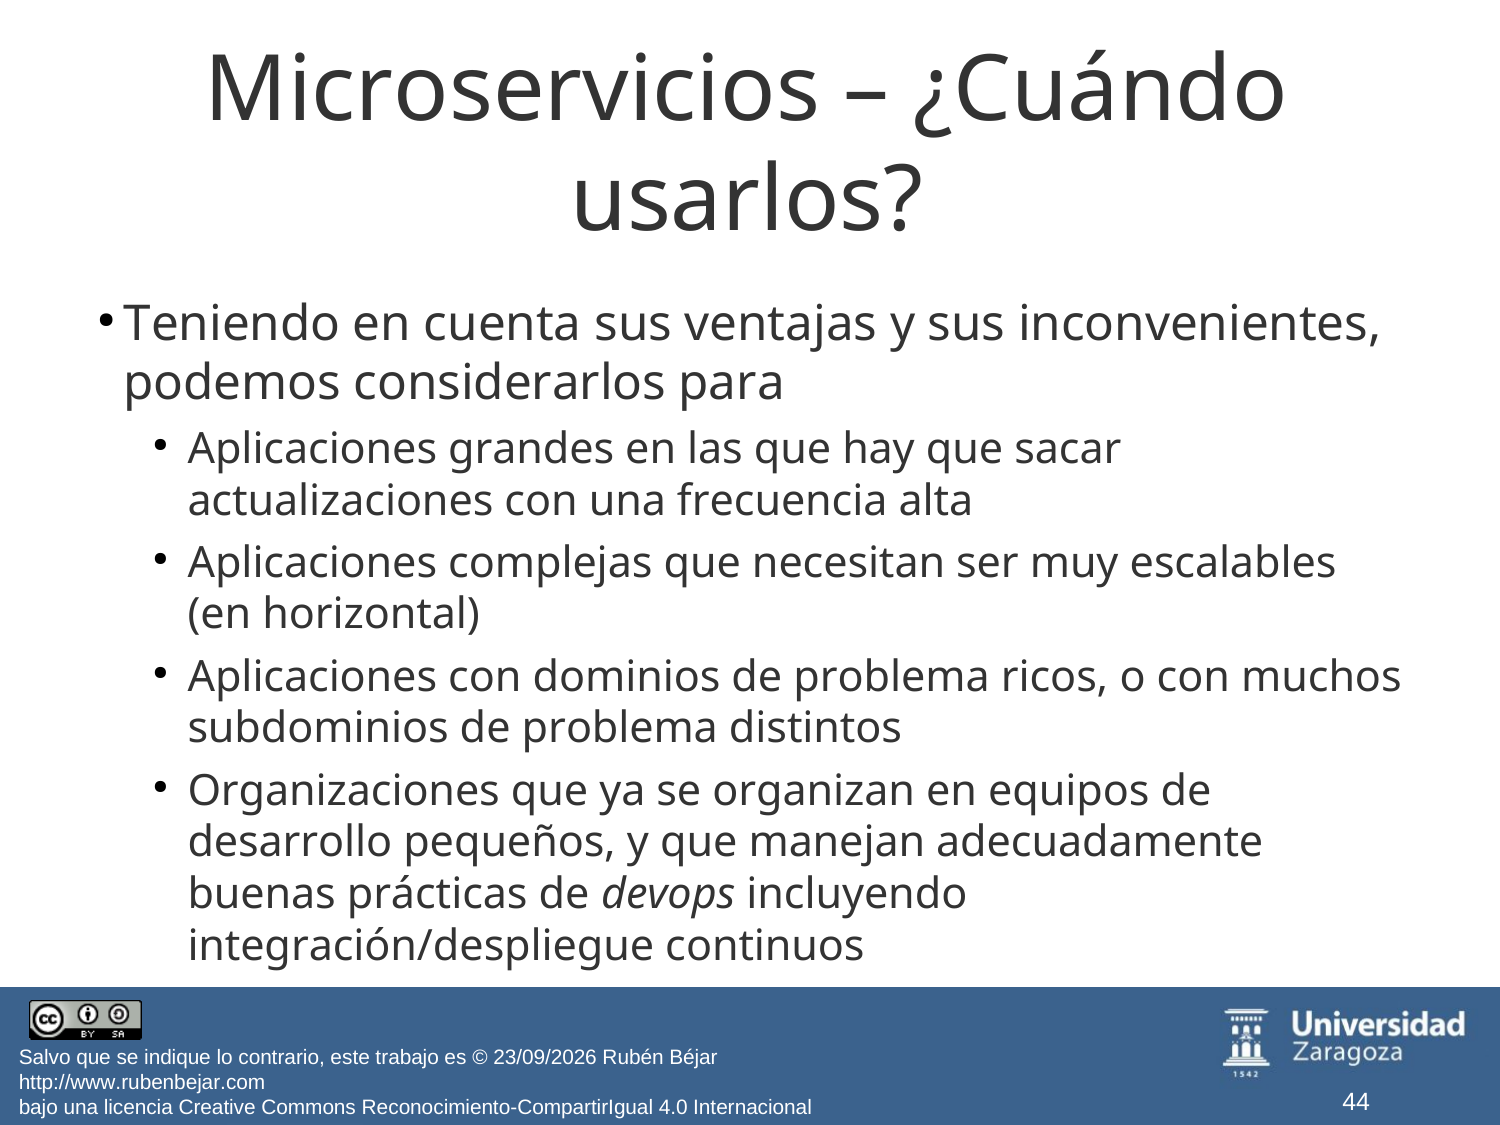

# Microservicios – ¿Cuándo usarlos?
Teniendo en cuenta sus ventajas y sus inconvenientes, podemos considerarlos para
Aplicaciones grandes en las que hay que sacar actualizaciones con una frecuencia alta
Aplicaciones complejas que necesitan ser muy escalables (en horizontal)
Aplicaciones con dominios de problema ricos, o con muchos subdominios de problema distintos
Organizaciones que ya se organizan en equipos de desarrollo pequeños, y que manejan adecuadamente buenas prácticas de devops incluyendo integración/despliegue continuos